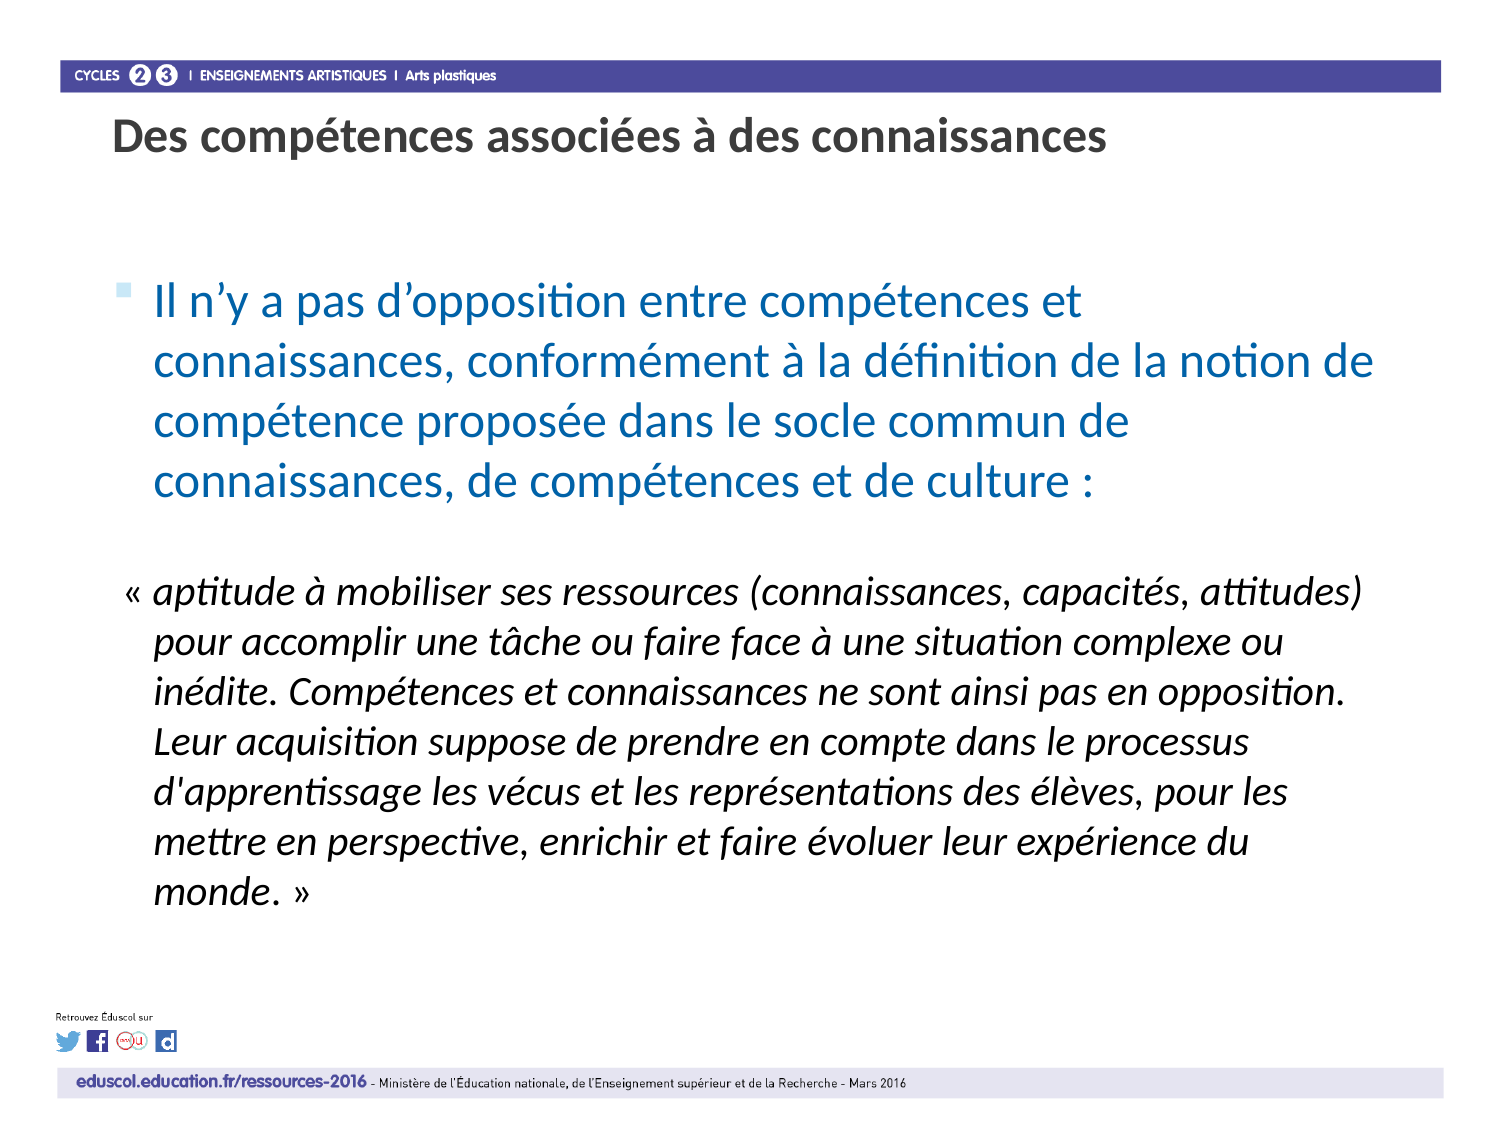

# Des compétences associées à des connaissances
Il n’y a pas d’opposition entre compétences et connaissances, conformément à la définition de la notion de compétence proposée dans le socle commun de connaissances, de compétences et de culture :
 « aptitude à mobiliser ses ressources (connaissances, capacités, attitudes) pour accomplir une tâche ou faire face à une situation complexe ou inédite. Compétences et connaissances ne sont ainsi pas en opposition. Leur acquisition suppose de prendre en compte dans le processus d'apprentissage les vécus et les représentations des élèves, pour les mettre en perspective, enrichir et faire évoluer leur expérience du monde. »
Arts plastiques présentation